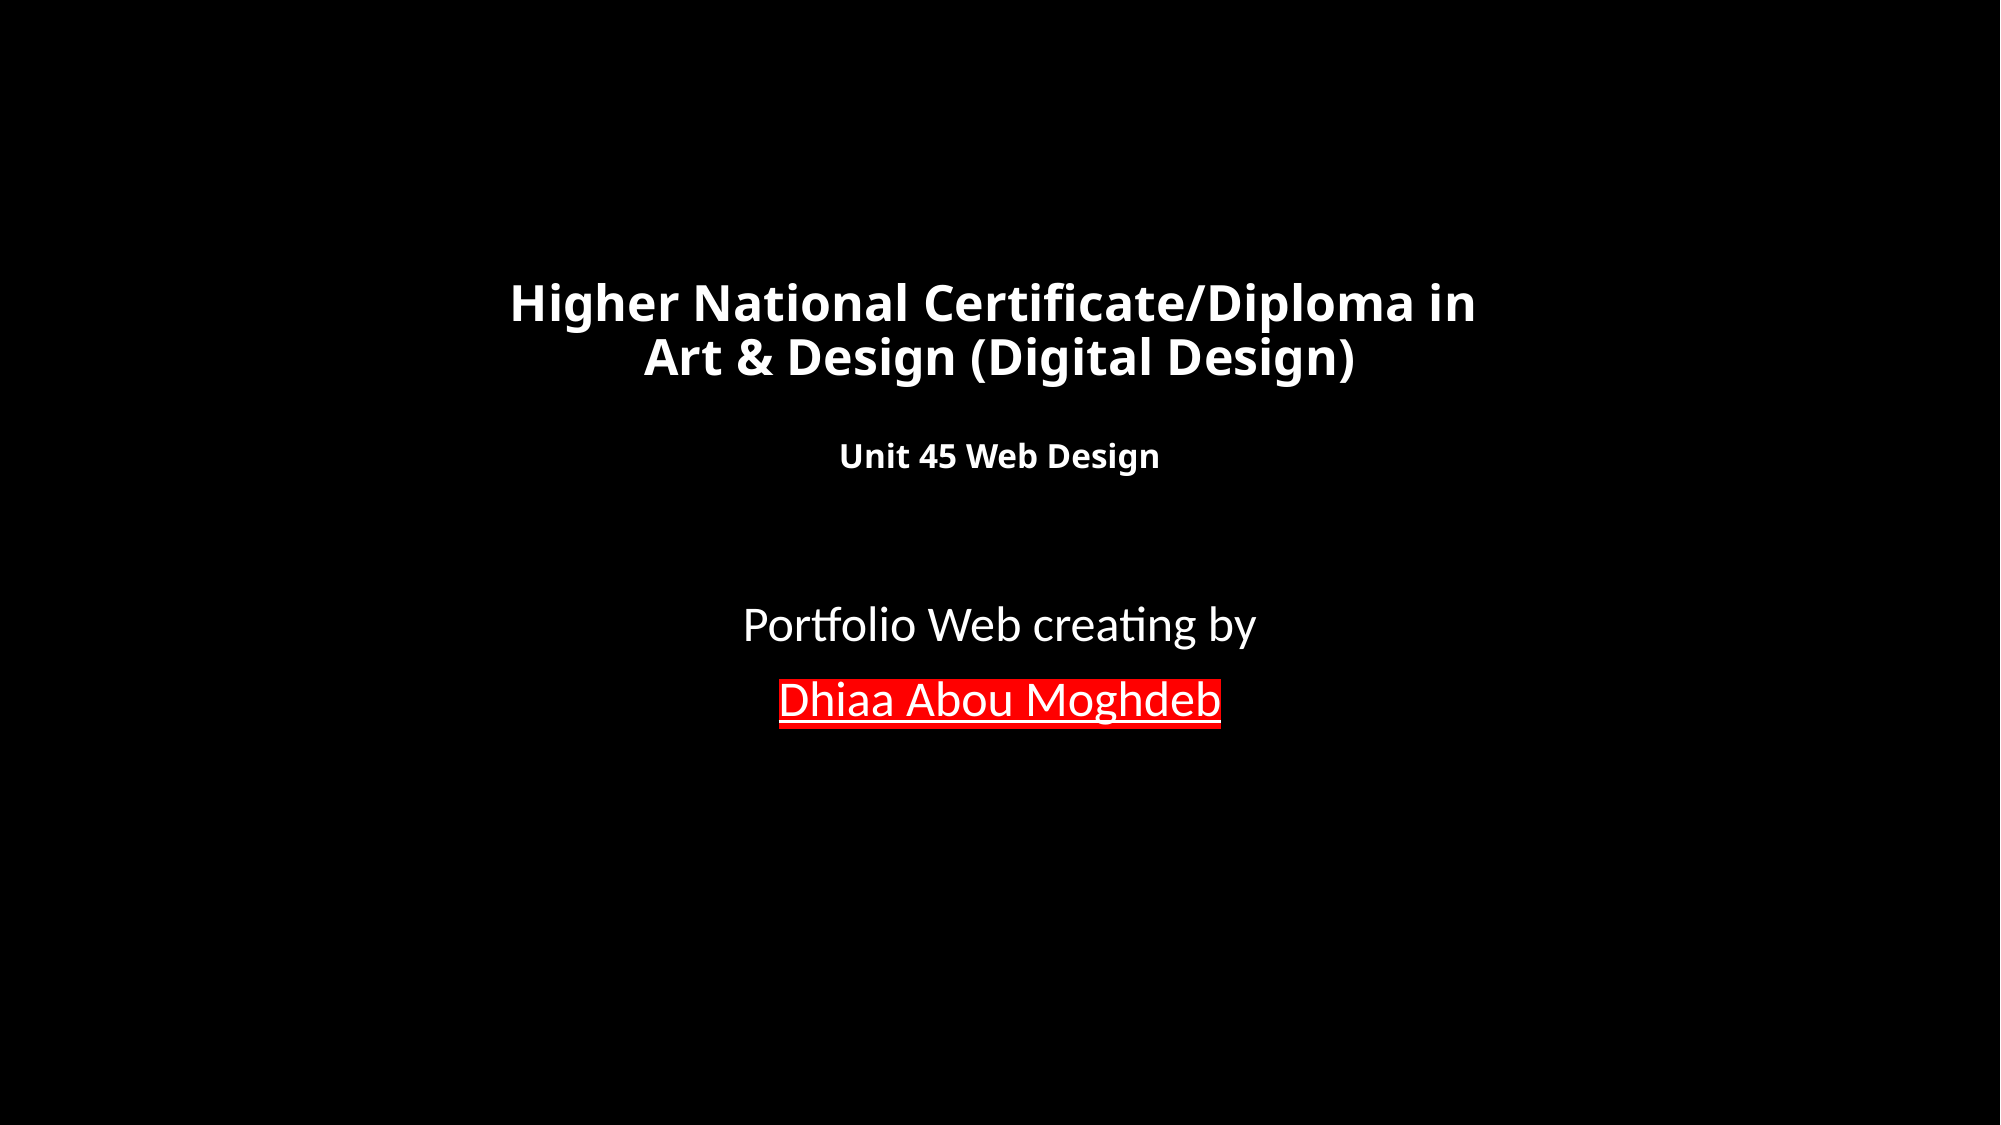

# Higher National Certificate/Diploma in Art & Design (Digital Design) Unit 45 Web Design
 Portfolio Web creating by
Dhiaa Abou Moghdeb